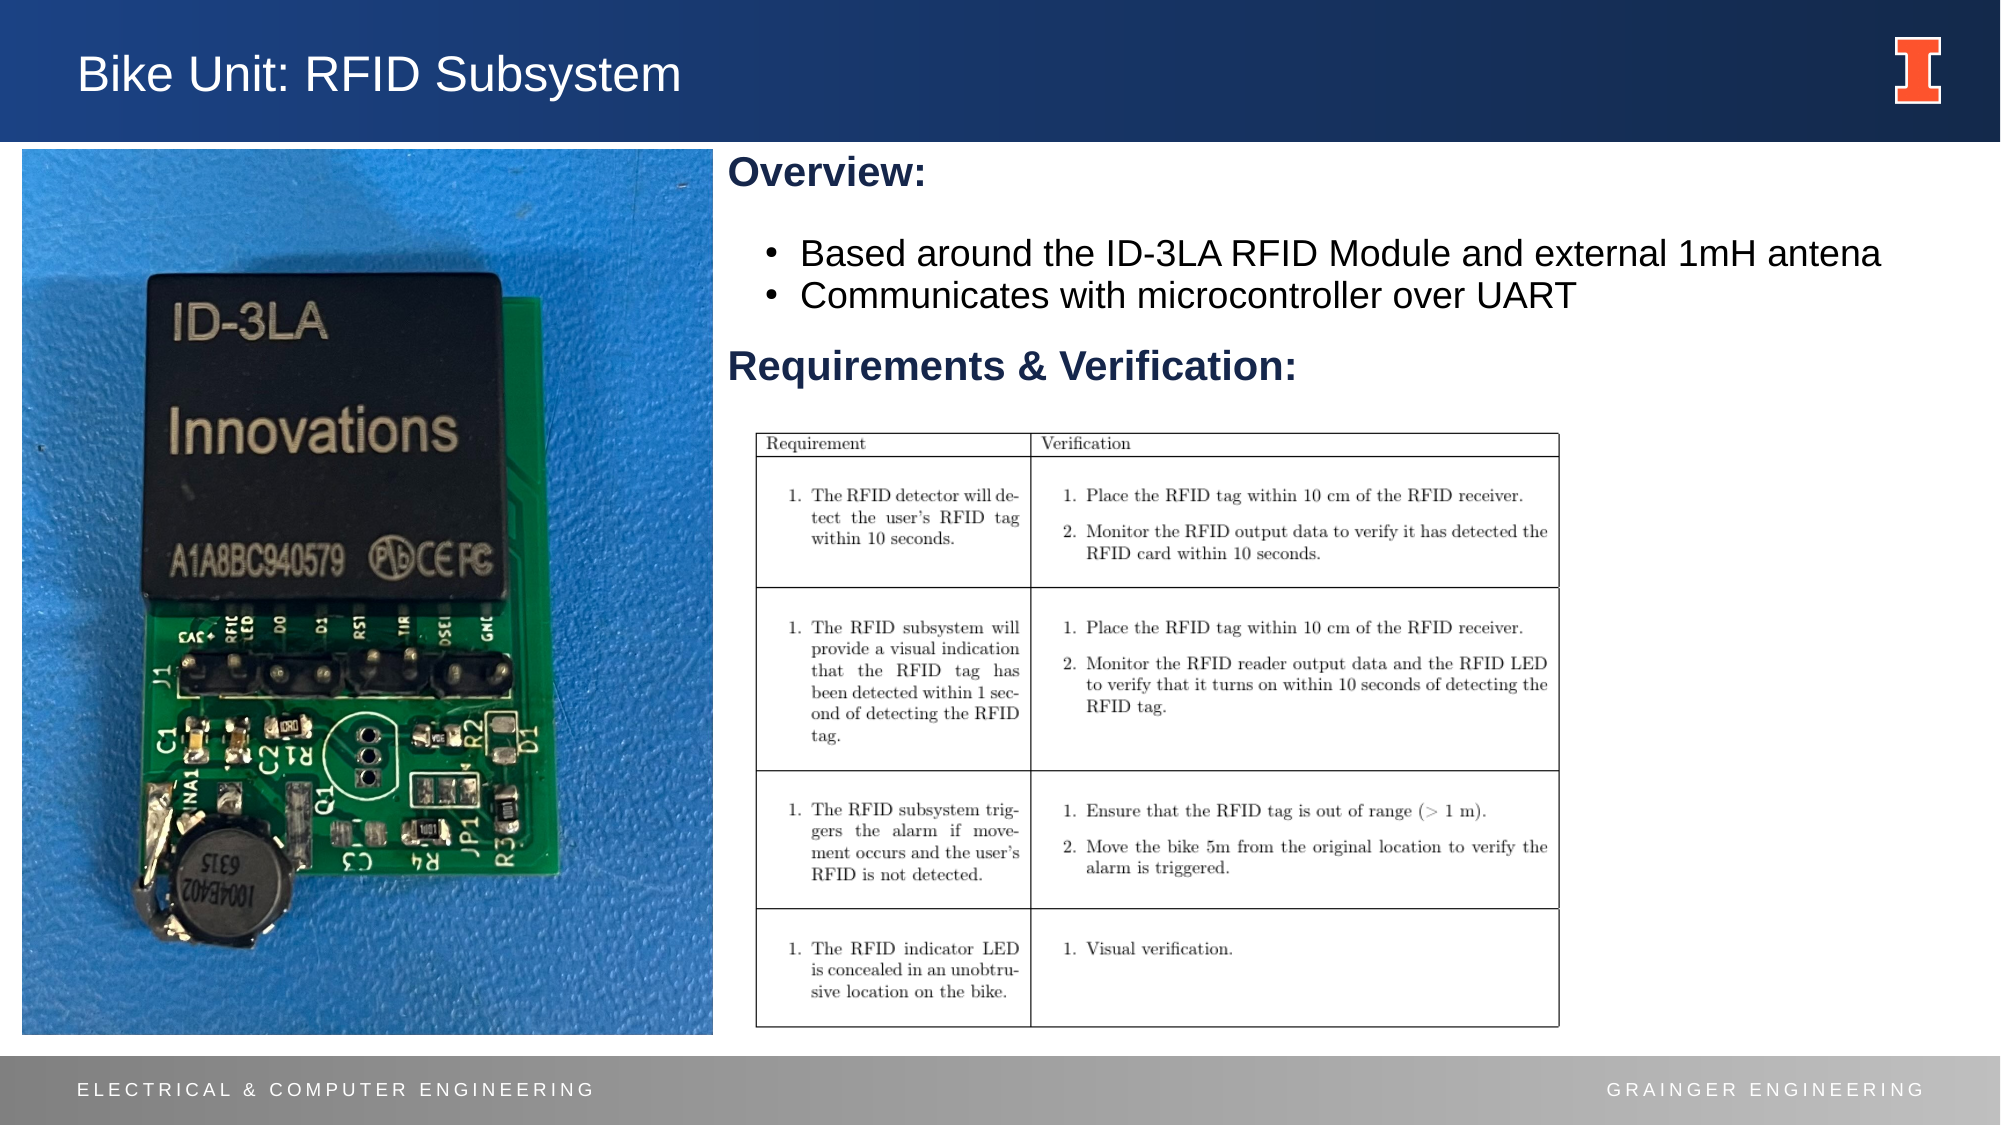

Bike Unit: RFID Subsystem
Overview:
Based around the ID-3LA RFID Module and external 1mH antena
Communicates with microcontroller over UART
Requirements & Verification:
ELECTRICAL & COMPUTER ENGINEERING
GRAINGER ENGINEERING